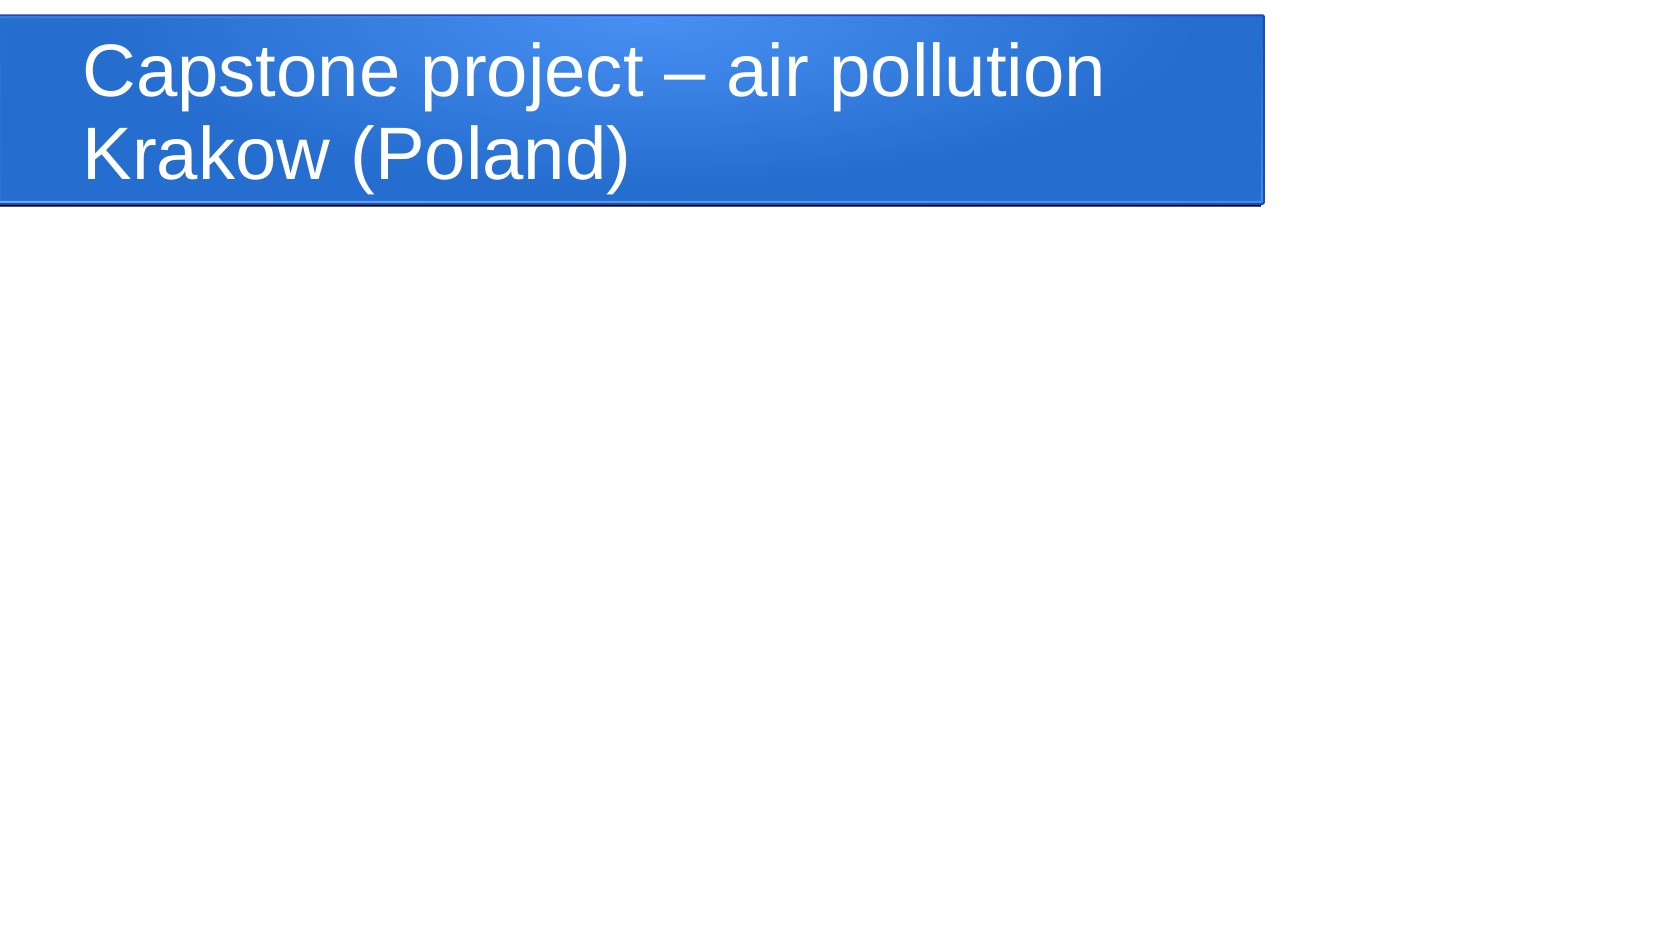

# Capstone project – air pollution Krakow (Poland)